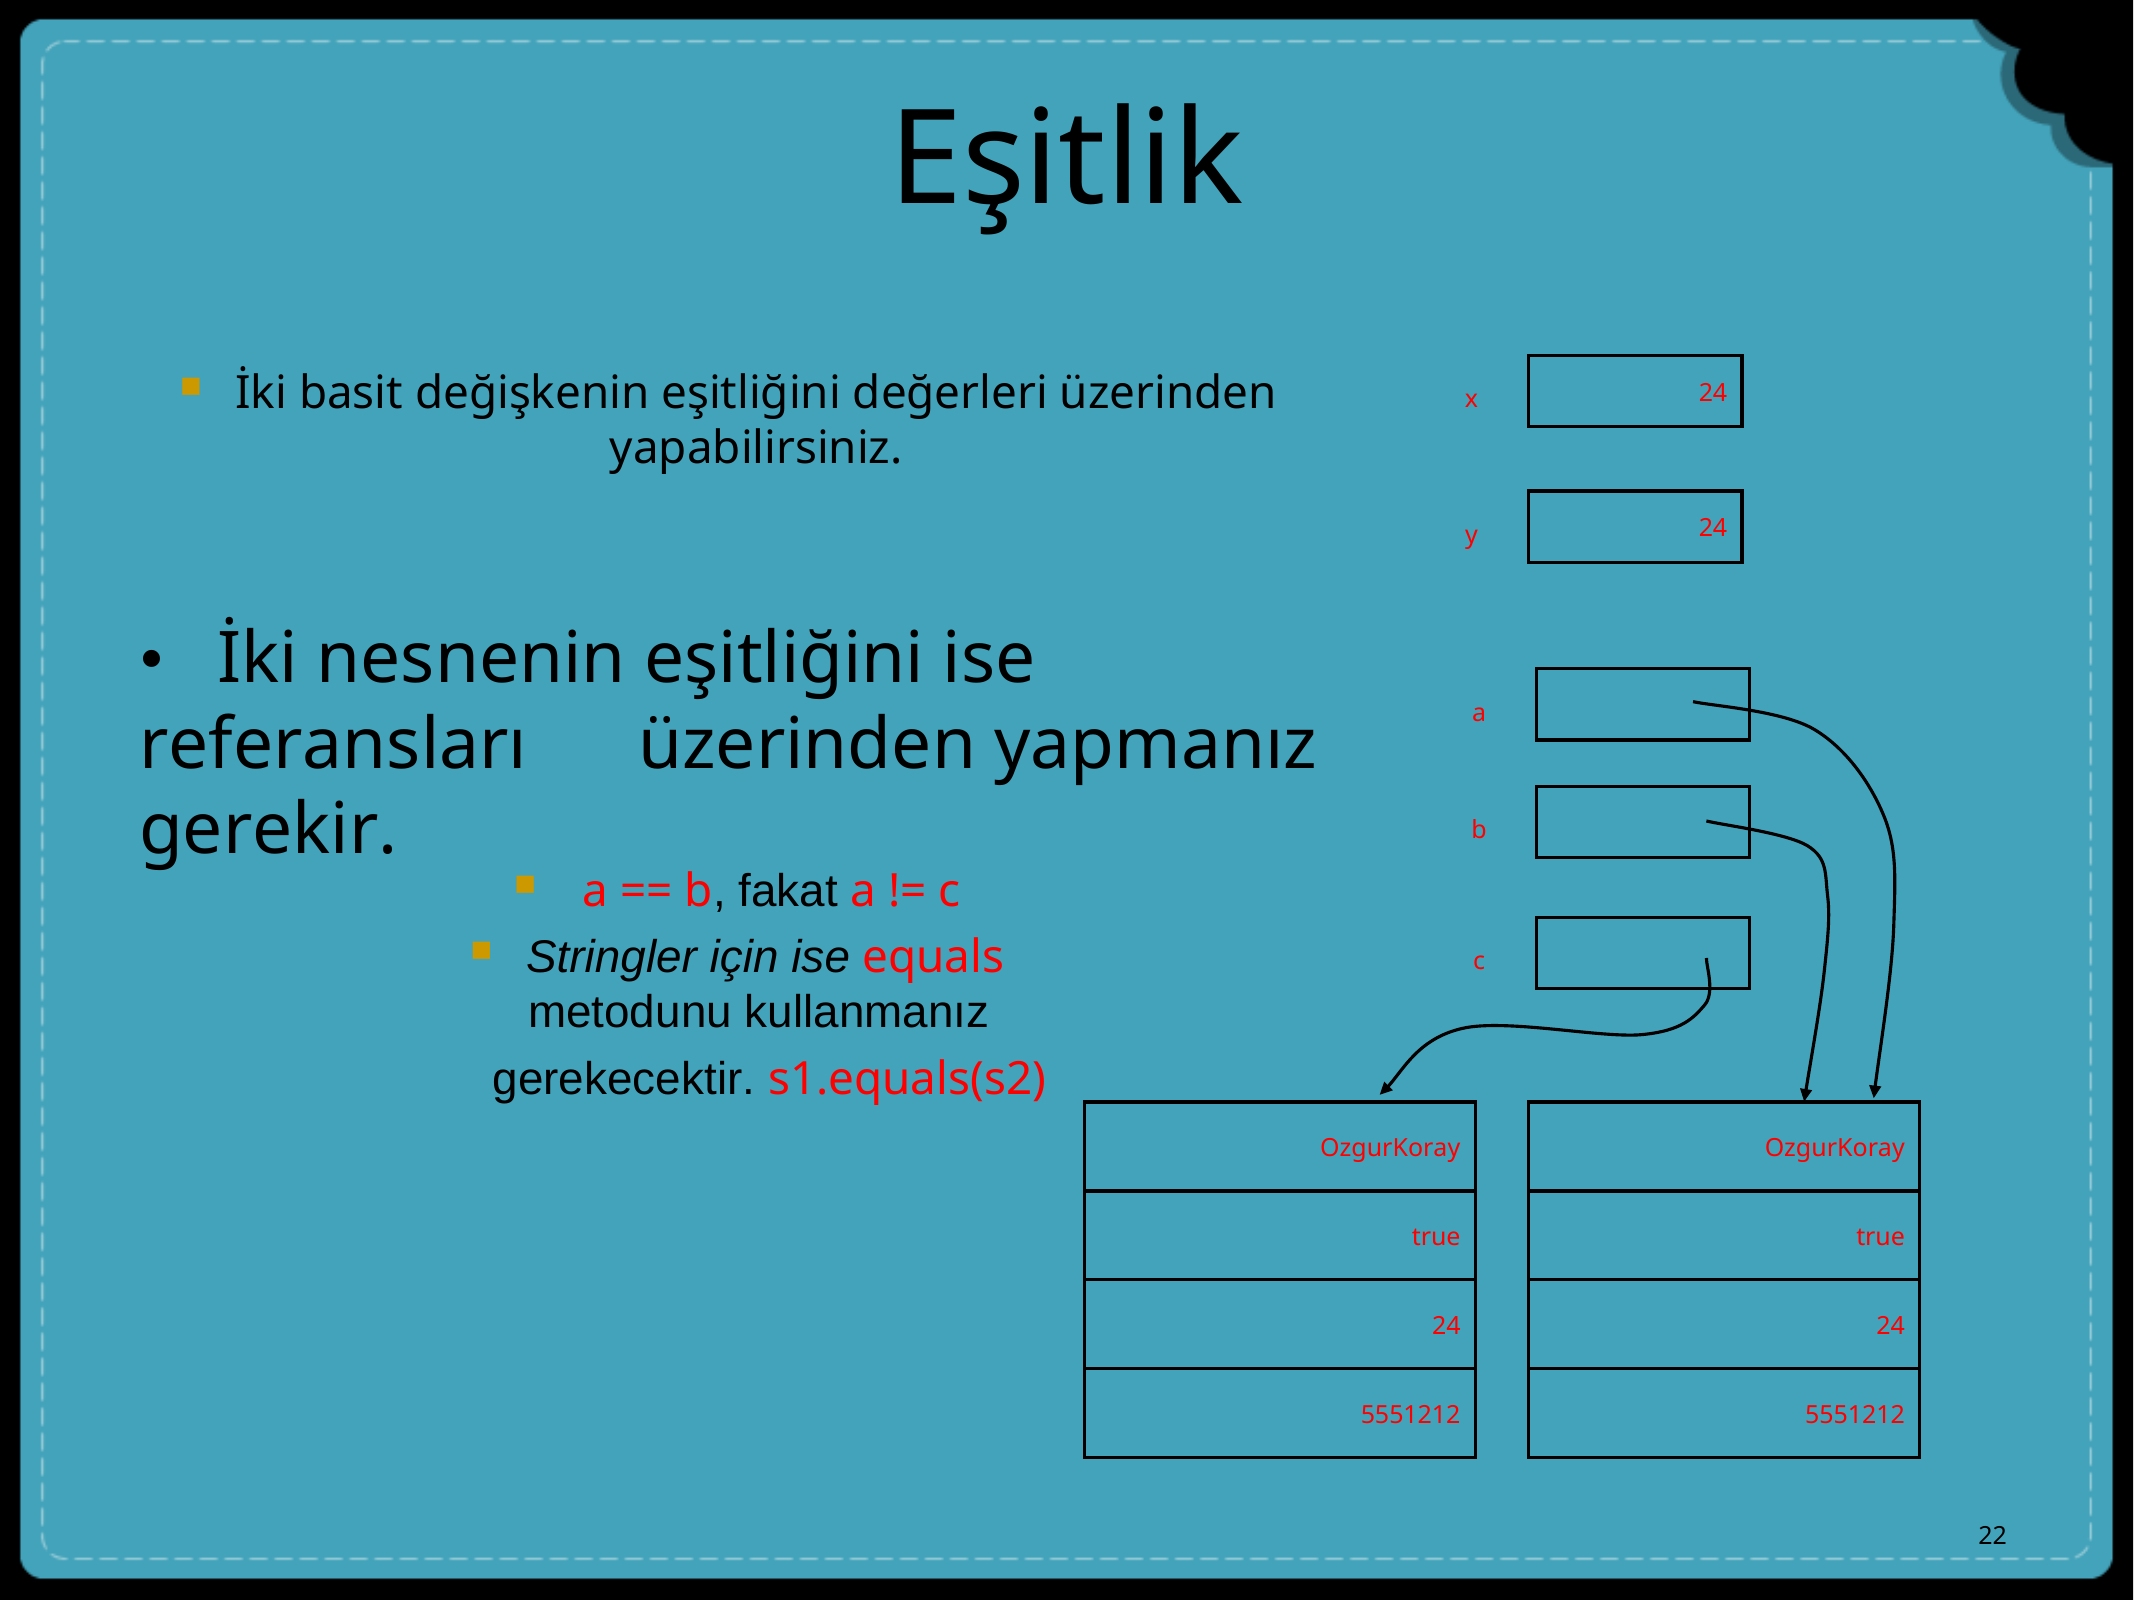

# Eşitlik
İki basit değişkenin eşitliğini değerleri üzerinden yapabilirsiniz.
24
x
24
y
• İki nesnenin eşitliğini ise referansları üzerinden yapmanız gerekir.
a
b
c
OzgurKoray
OzgurKoray
true
true
24
24
5551212
5551212
 a == b, fakat a != c
Stringler için ise equals
metodunu kullanmanız
 gerekecektir. s1.equals(s2)
22